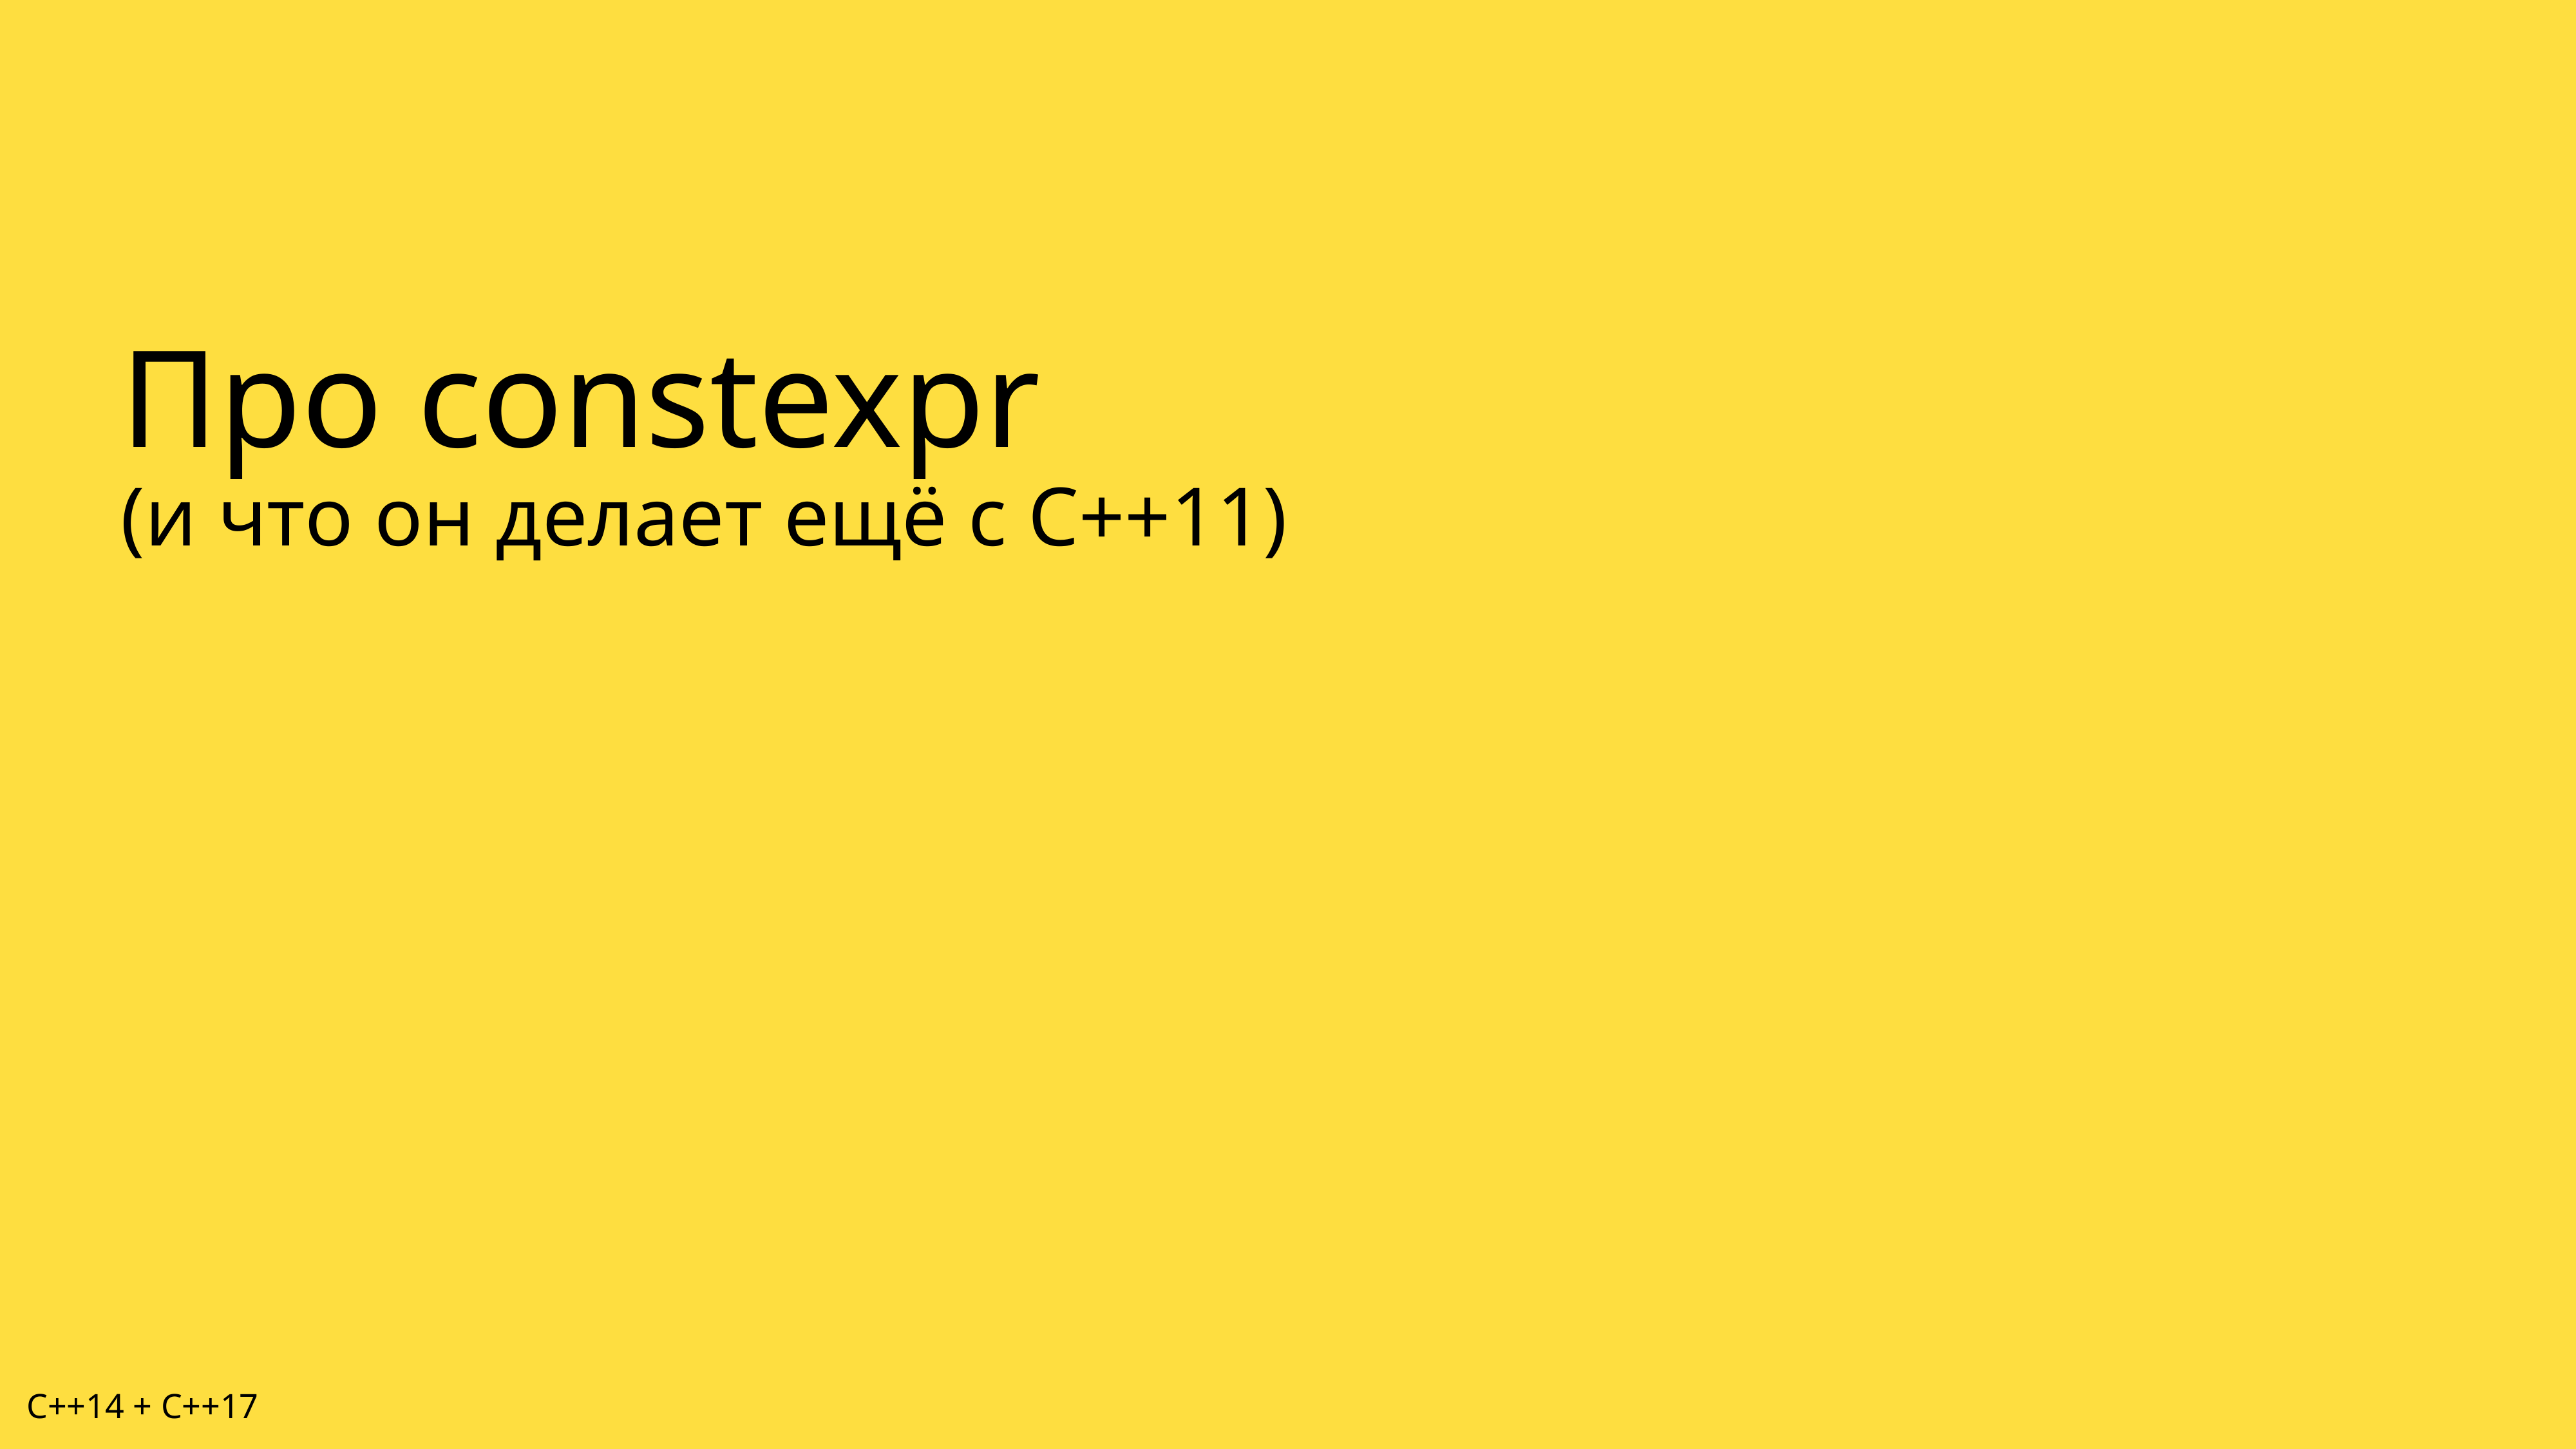

# Про constexpr (и что он делает ещё с C++11)
C++14 + C++17